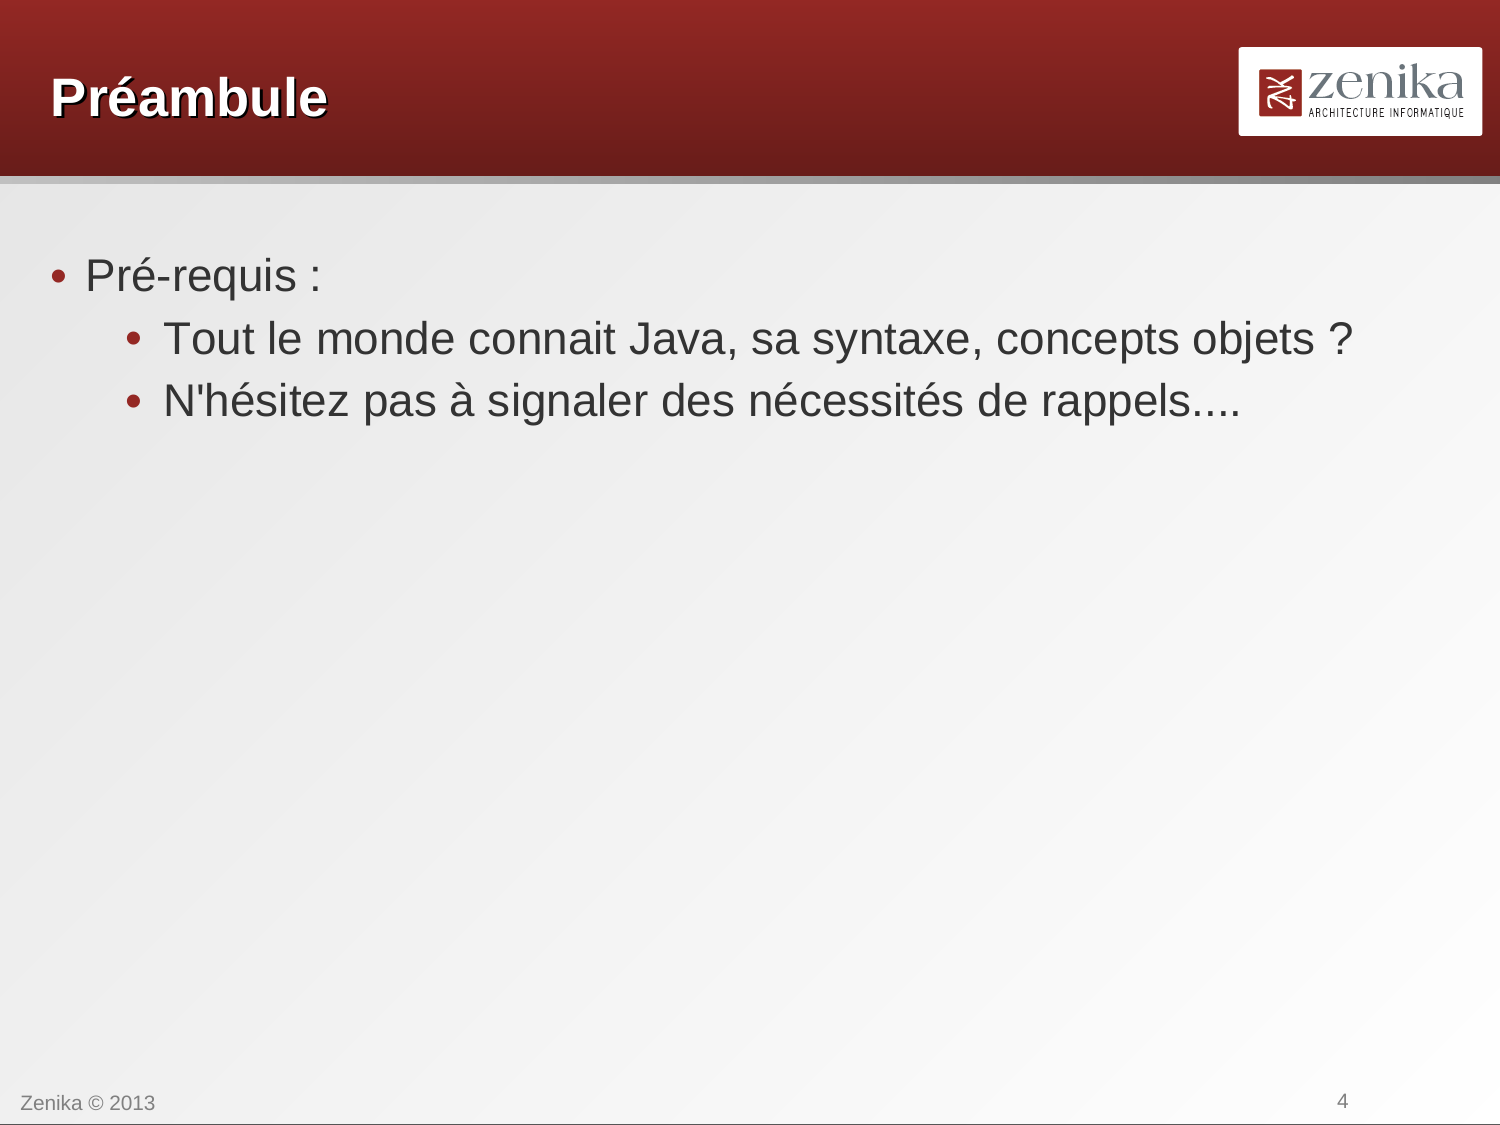

# Préambule
Pré-requis :
Tout le monde connait Java, sa syntaxe, concepts objets ?
N'hésitez pas à signaler des nécessités de rappels....